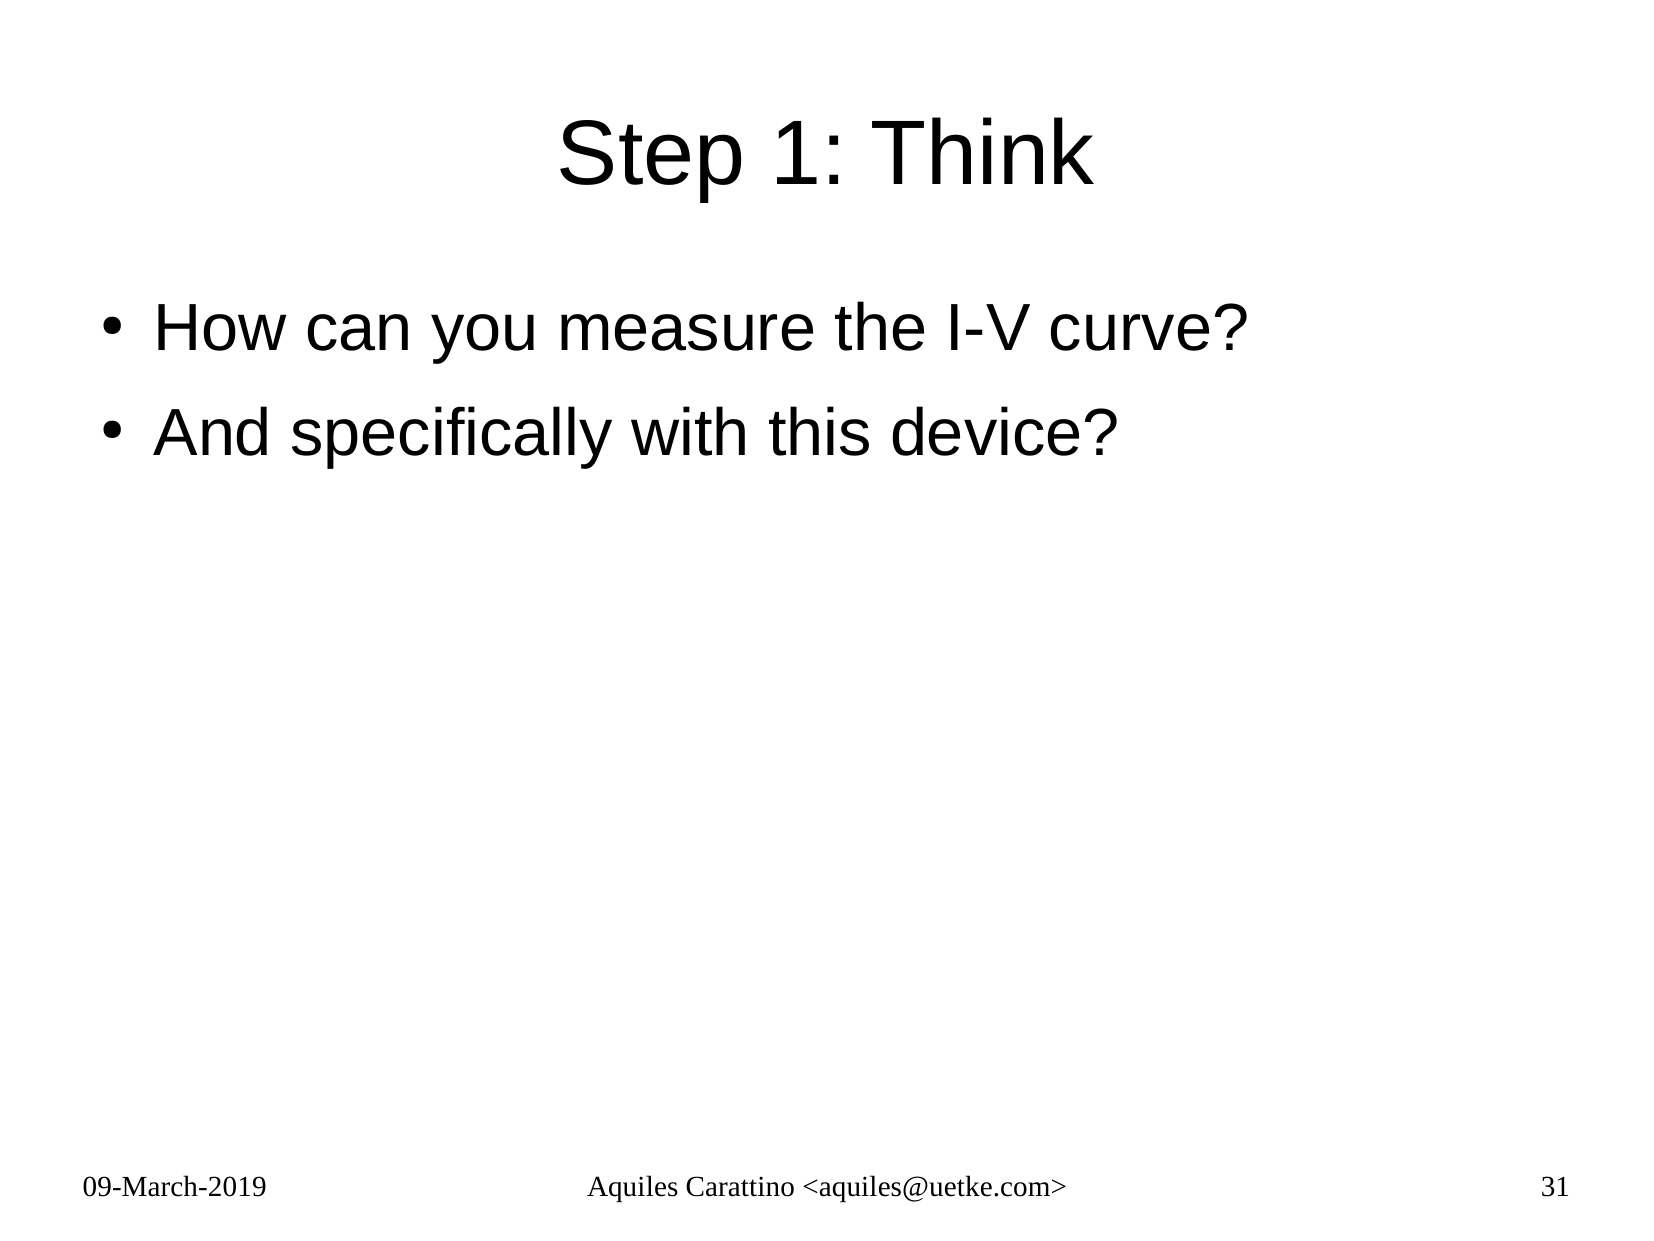

# Step 1: Think
How can you measure the I-V curve?
And specifically with this device?
09-March-2019
Aquiles Carattino <aquiles@uetke.com>
31